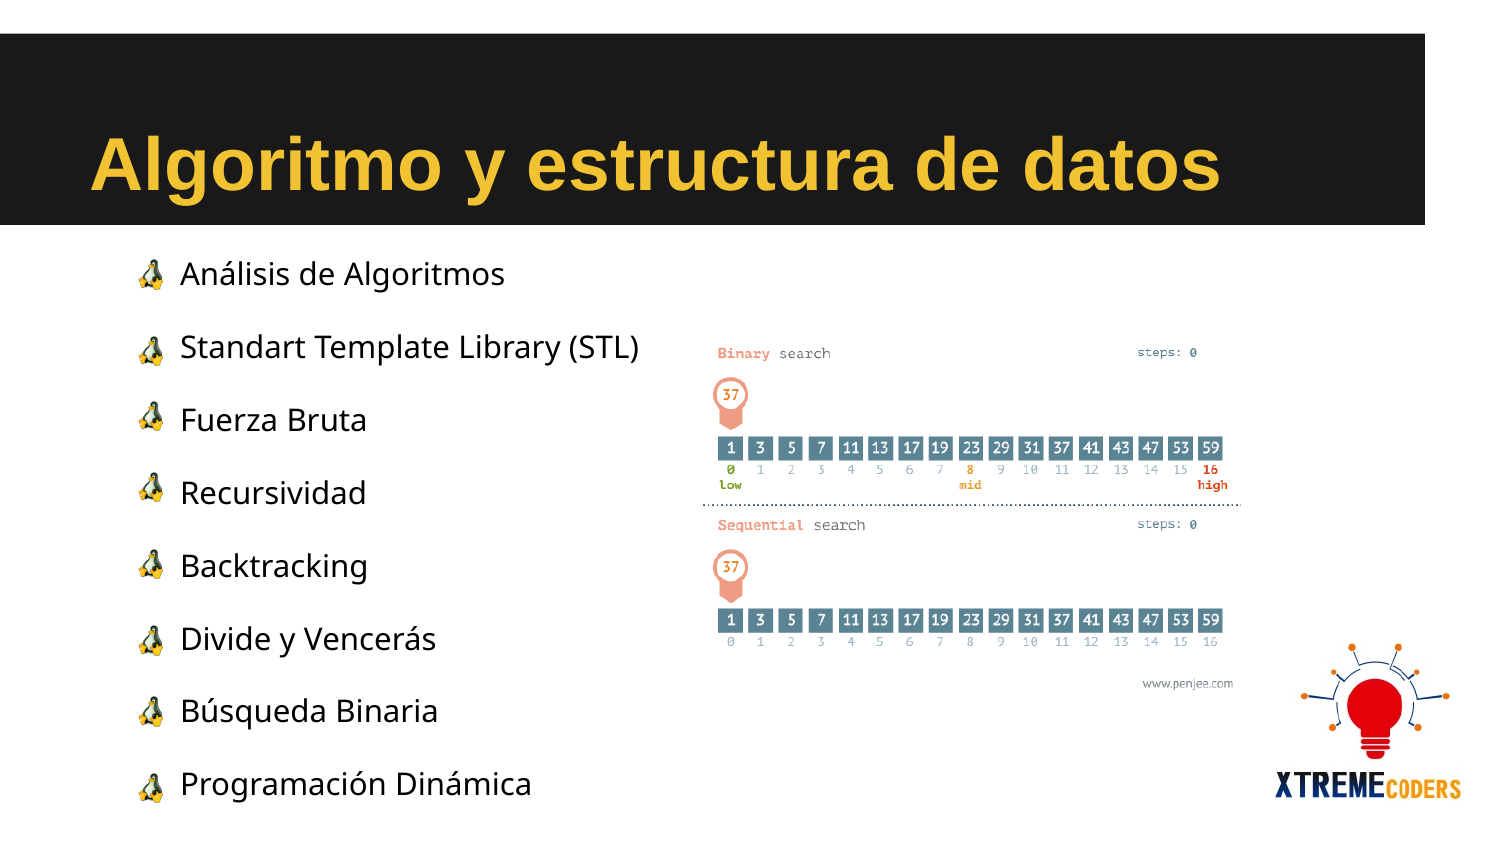

Algoritmo y estructura de datos
Análisis de Algoritmos
Standart Template Library (STL)
Fuerza Bruta
Recursividad
Backtracking
Divide y Vencerás
Búsqueda Binaria
Programación Dinámica